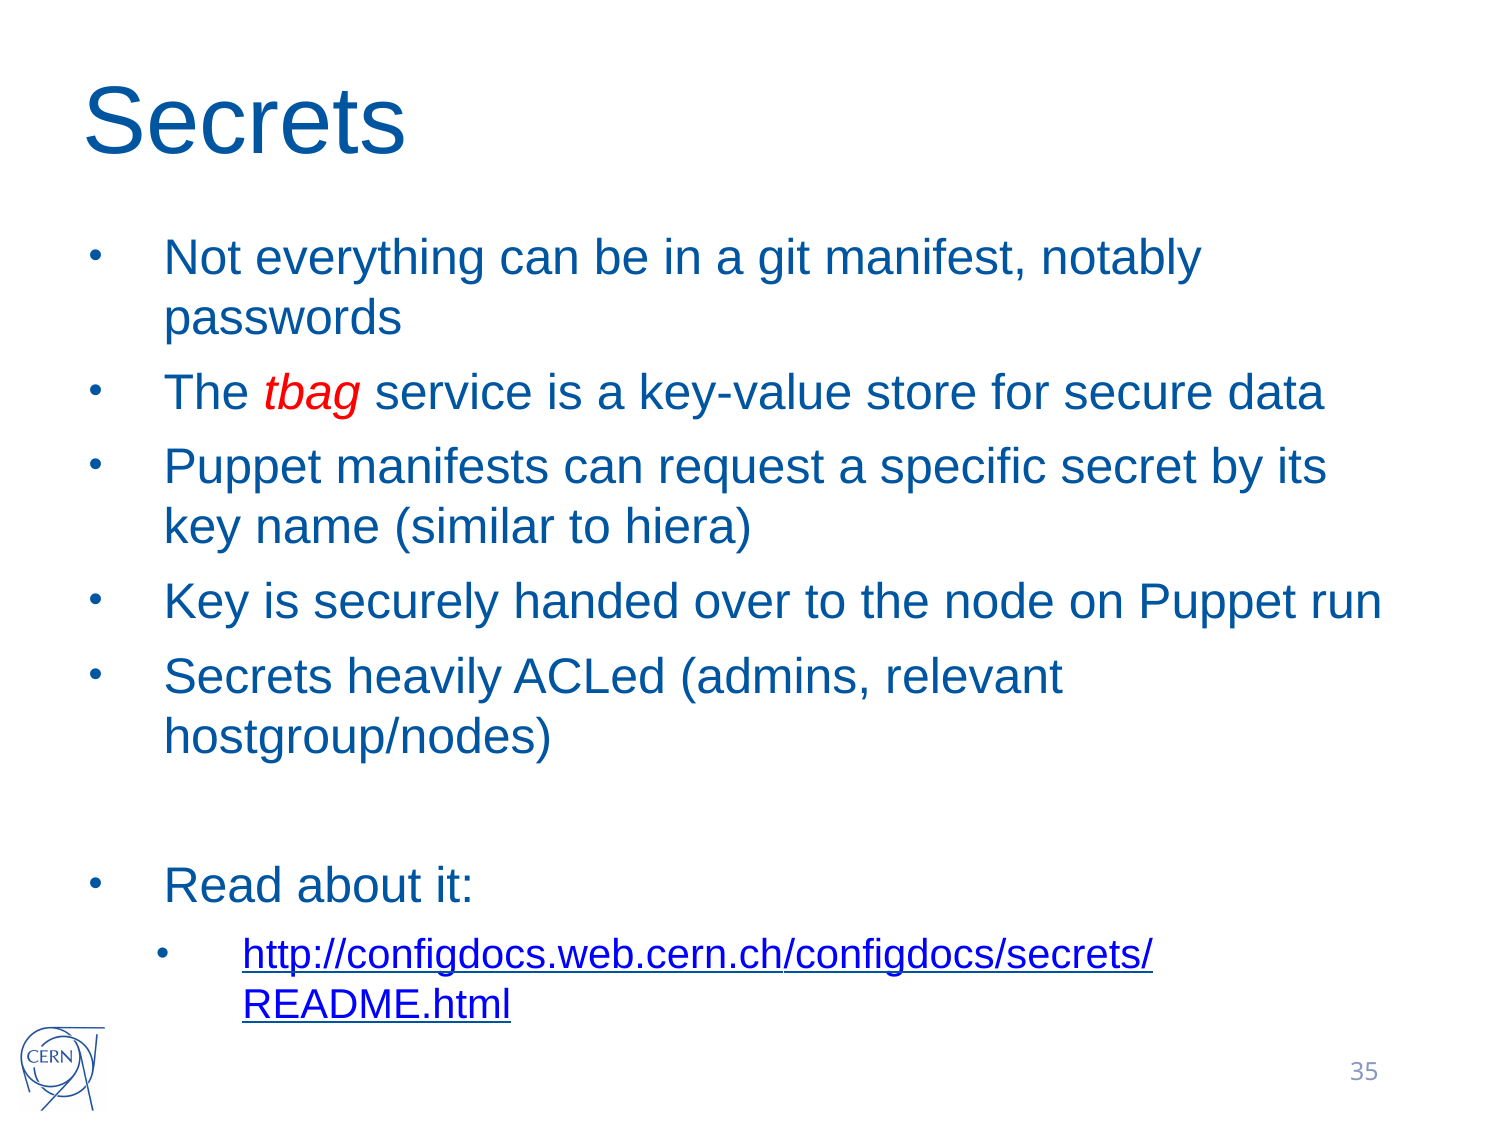

# Secrets
Not everything can be in a git manifest, notably passwords
The tbag service is a key-value store for secure data
Puppet manifests can request a specific secret by its key name (similar to hiera)
Key is securely handed over to the node on Puppet run
Secrets heavily ACLed (admins, relevant hostgroup/nodes)
Read about it:
http://configdocs.web.cern.ch/configdocs/secrets/README.html